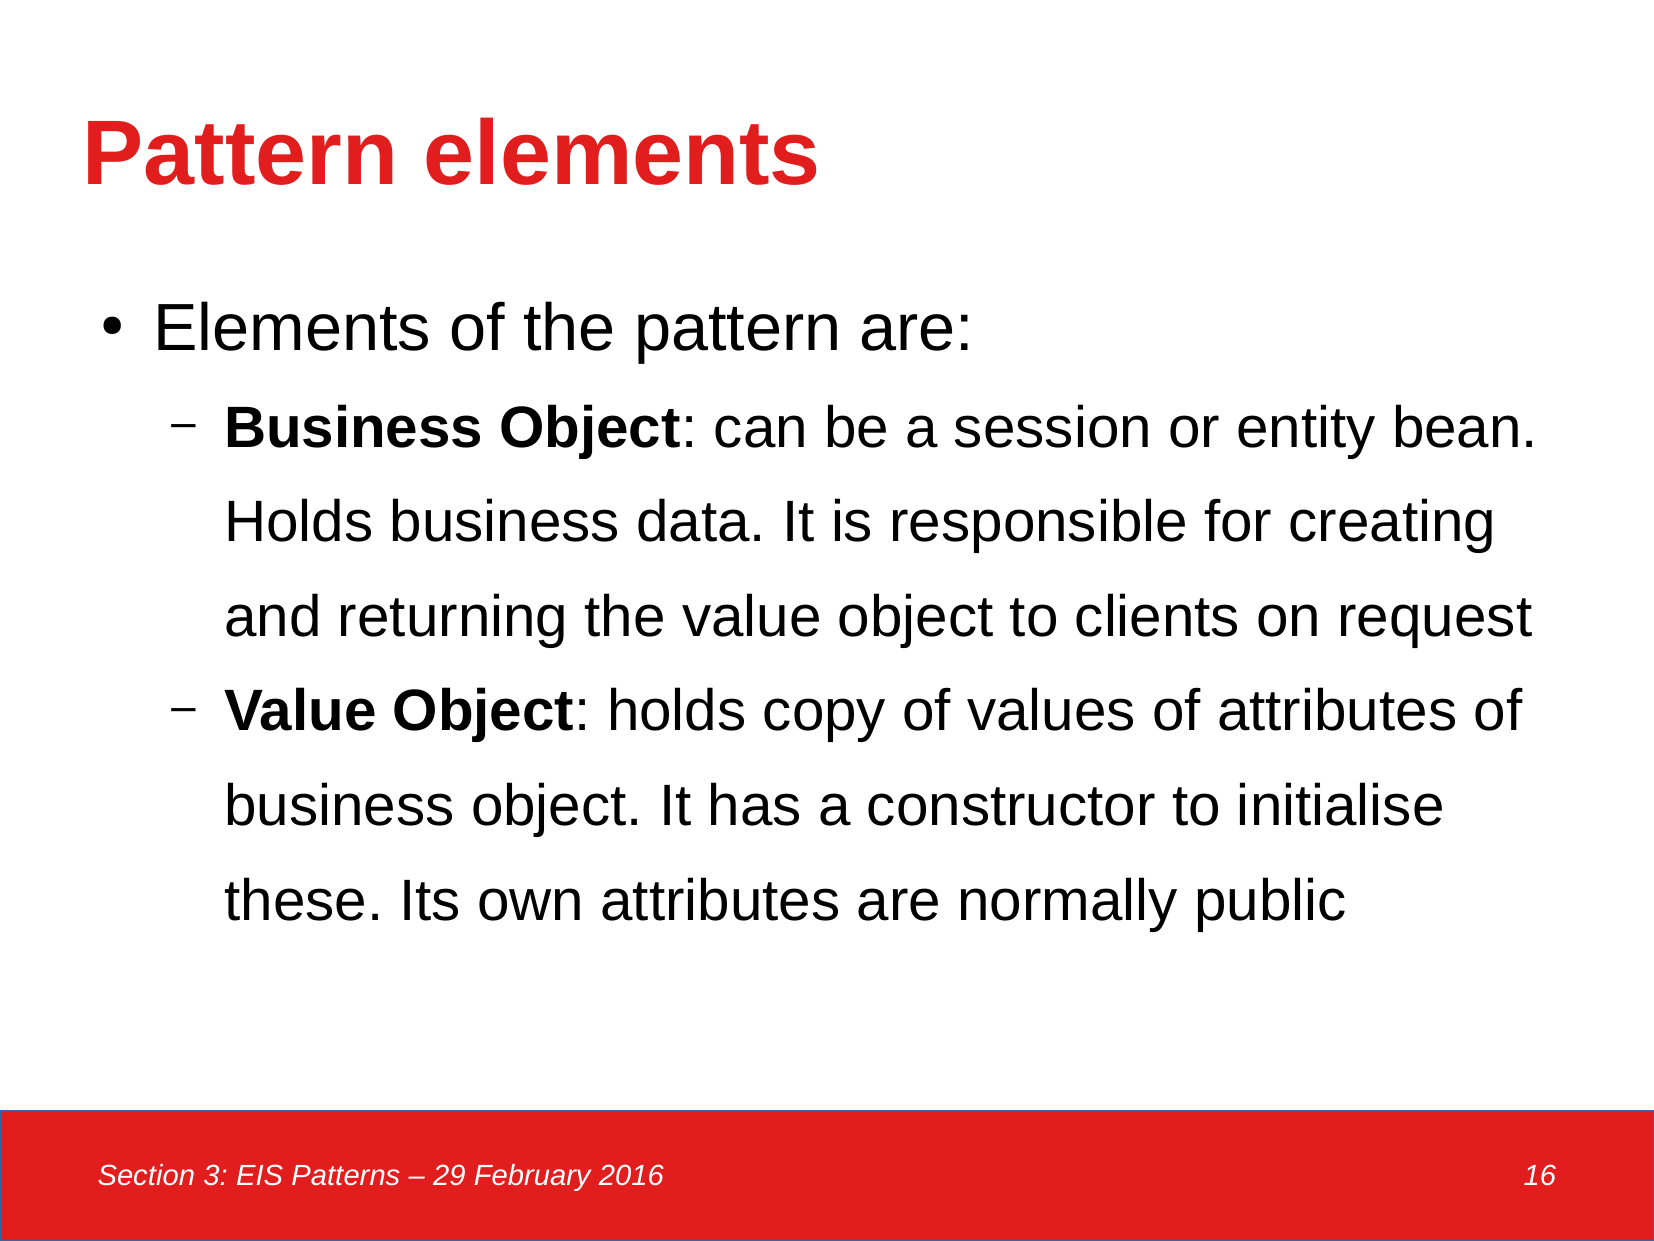

# Pattern elements
Elements of the pattern are:
Business Object: can be a session or entity bean. Holds business data. It is responsible for creating and returning the value object to clients on request
Value Object: holds copy of values of attributes of business object. It has a constructor to initialise these. Its own attributes are normally public